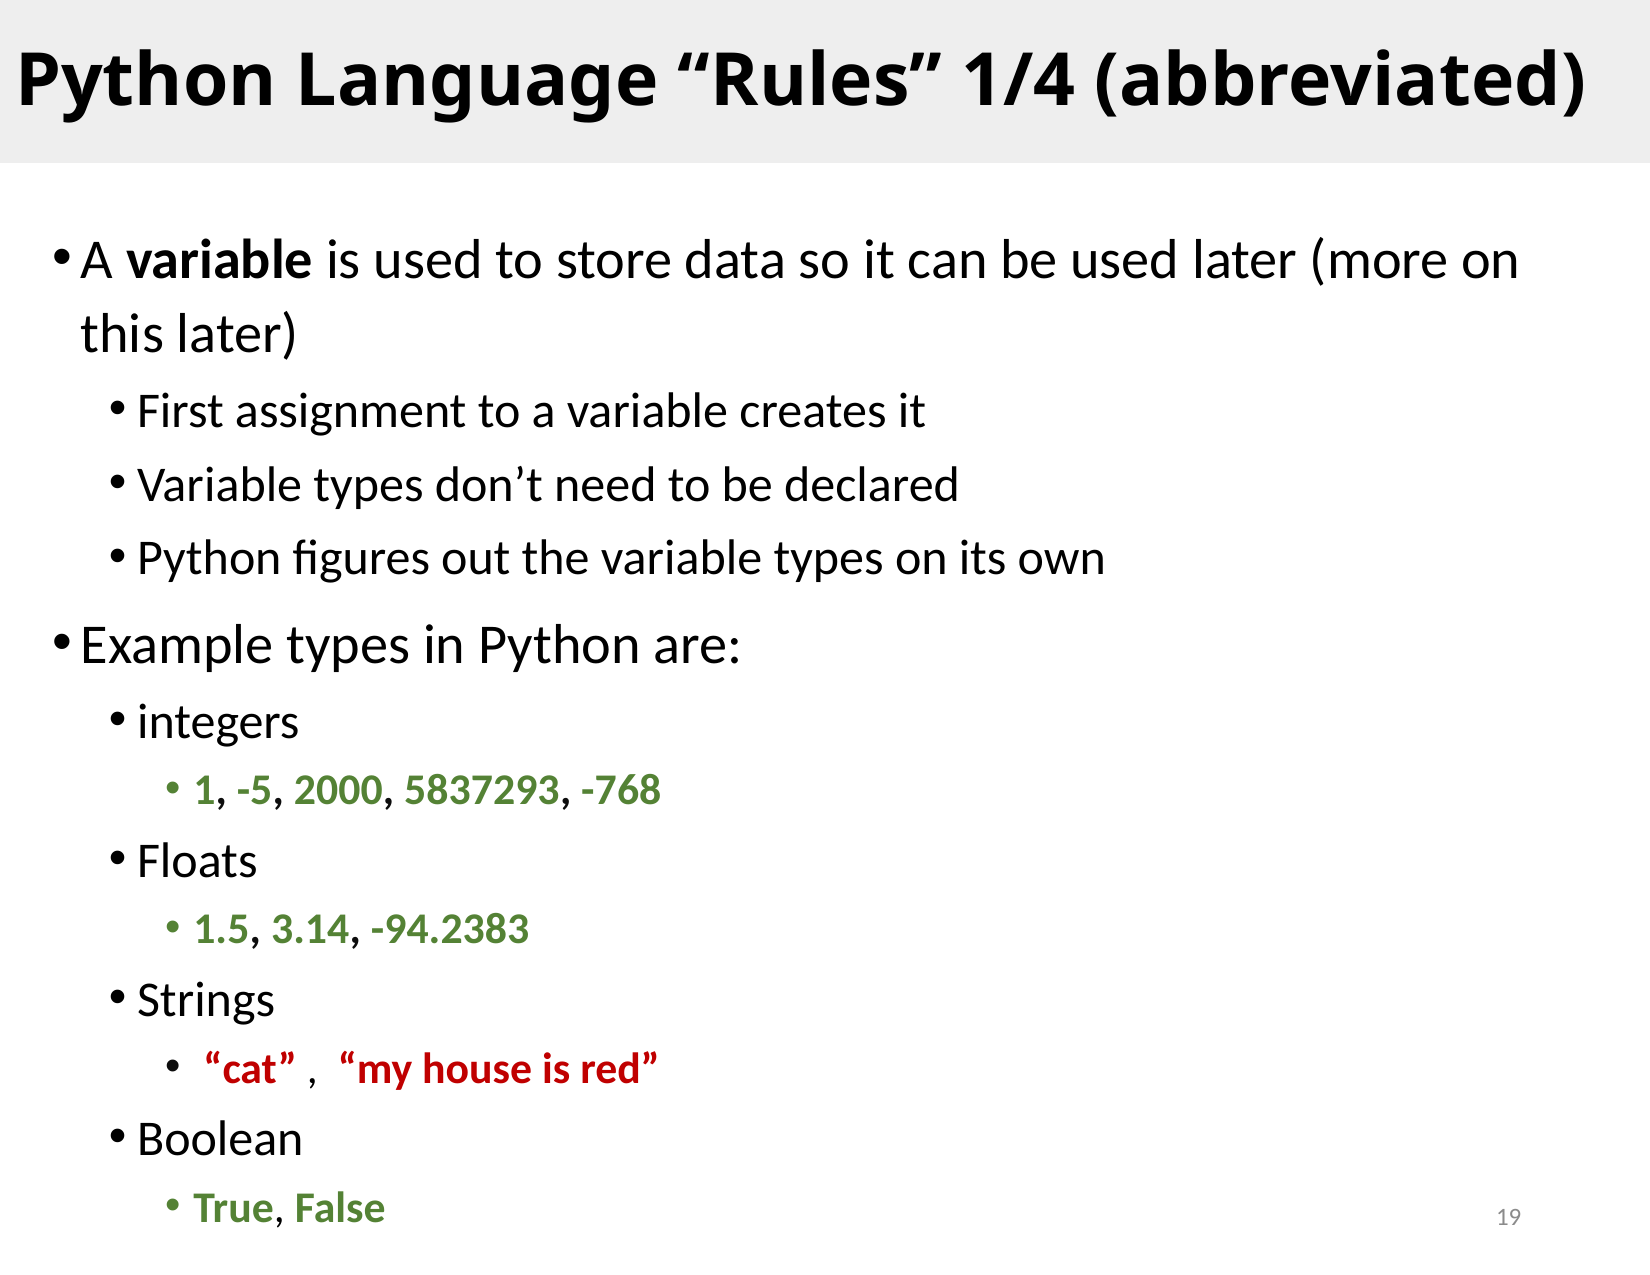

# Python Language “Rules” 1/4 (abbreviated)
A variable is used to store data so it can be used later (more on this later)
First assignment to a variable creates it
Variable types don’t need to be declared
Python figures out the variable types on its own
Example types in Python are:
integers
1, -5, 2000, 5837293, -768
Floats
1.5, 3.14, -94.2383
Strings
 “cat” , “my house is red”
Boolean
True, False
19